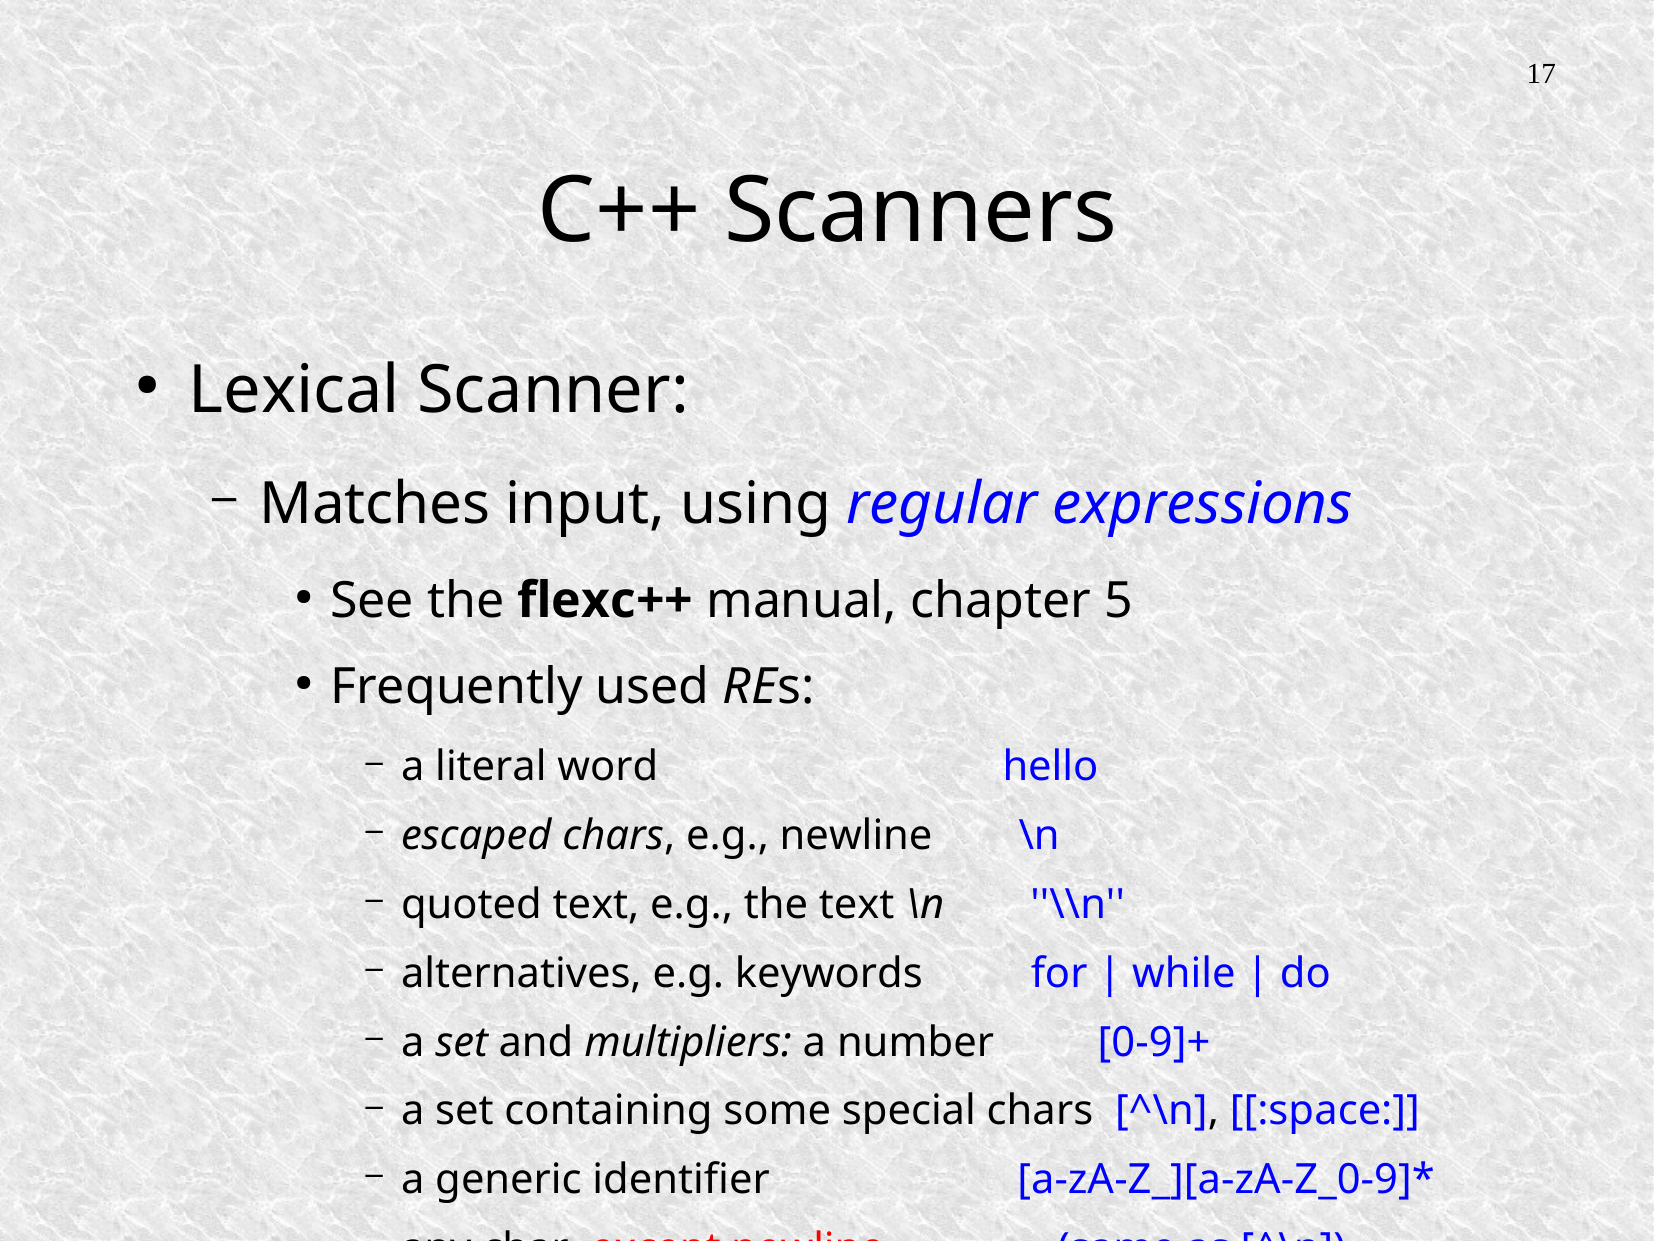

17
# C++ Scanners
Lexical Scanner:
Matches input, using regular expressions
See the flexc++ manual, chapter 5
Frequently used REs:
a literal word hello
escaped chars, e.g., newline \n
quoted text, e.g., the text \n ''\\n''
alternatives, e.g. keywords for | while | do
a set and multipliers: a number	 [0-9]+
a set containing some special chars [^\n], [[:space:]]
a generic identifier [a-zA-Z_][a-zA-Z_0-9]*
any char. except newline . (same as [^\n])